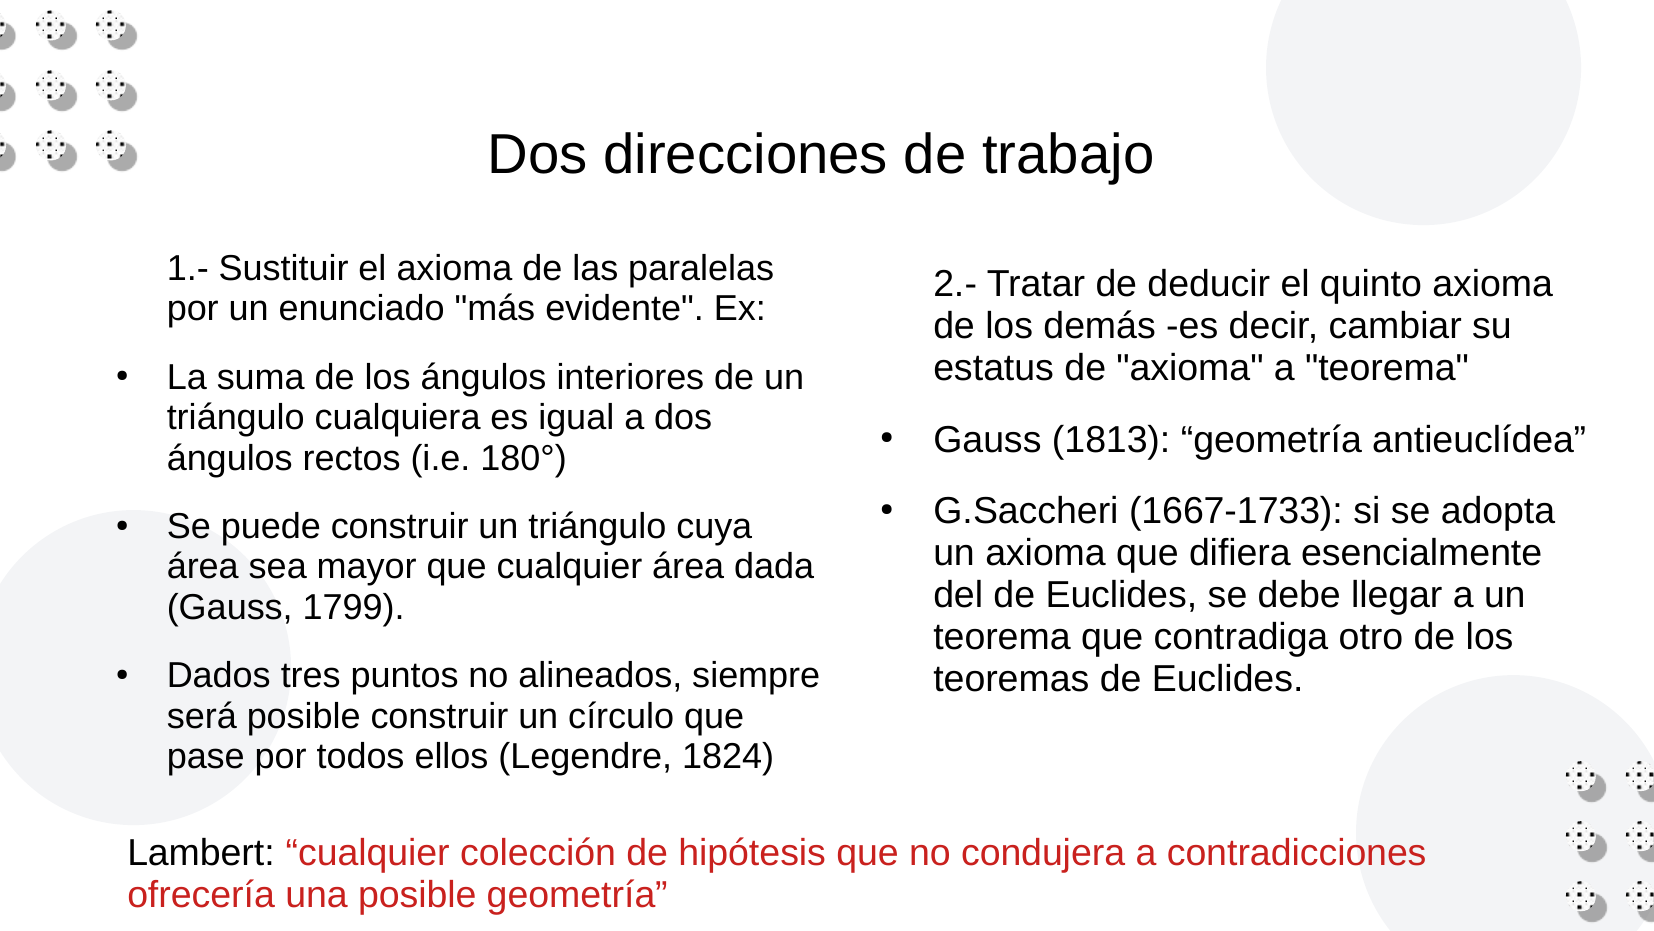

# Dos direcciones de trabajo
1.- Sustituir el axioma de las paralelas por un enunciado "más evidente". Ex:
La suma de los ángulos interiores de un triángulo cualquiera es igual a dos ángulos rectos (i.e. 180°)
Se puede construir un triángulo cuya área sea mayor que cualquier área dada (Gauss, 1799).
Dados tres puntos no alineados, siempre será posible construir un círculo que pase por todos ellos (Legendre, 1824)
2.- Tratar de deducir el quinto axioma de los demás -es decir, cambiar su estatus de "axioma" a "teorema"
Gauss (1813): “geometría antieuclídea”
G.Saccheri (1667-1733): si se adopta un axioma que difiera esencialmente del de Euclides, se debe llegar a un teorema que contradiga otro de los teoremas de Euclides.
Lambert: “cualquier colección de hipótesis que no condujera a contradicciones ofrecería una posible geometría”